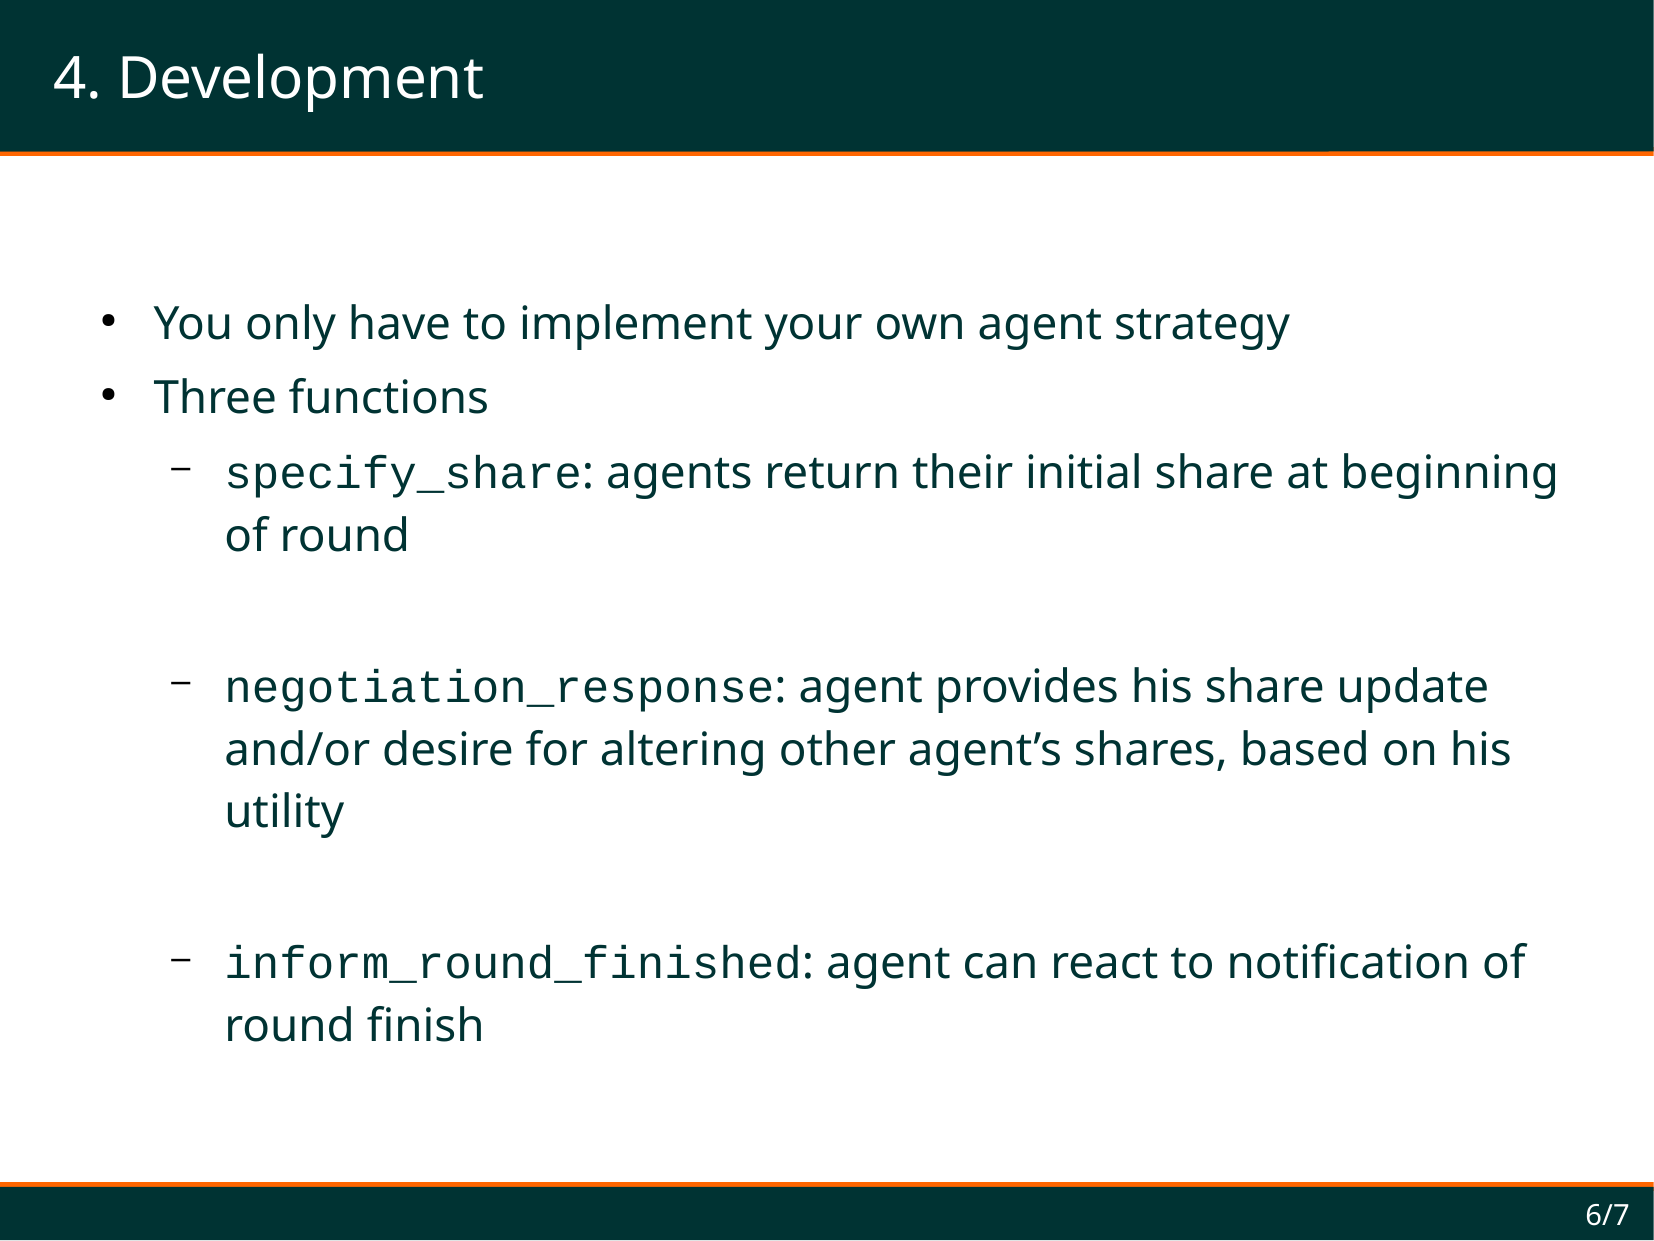

# 4. Development
You only have to implement your own agent strategy
Three functions
specify_share: agents return their initial share at beginning of round
negotiation_response: agent provides his share update and/or desire for altering other agent’s shares, based on his utility
inform_round_finished: agent can react to notification of round finish
6